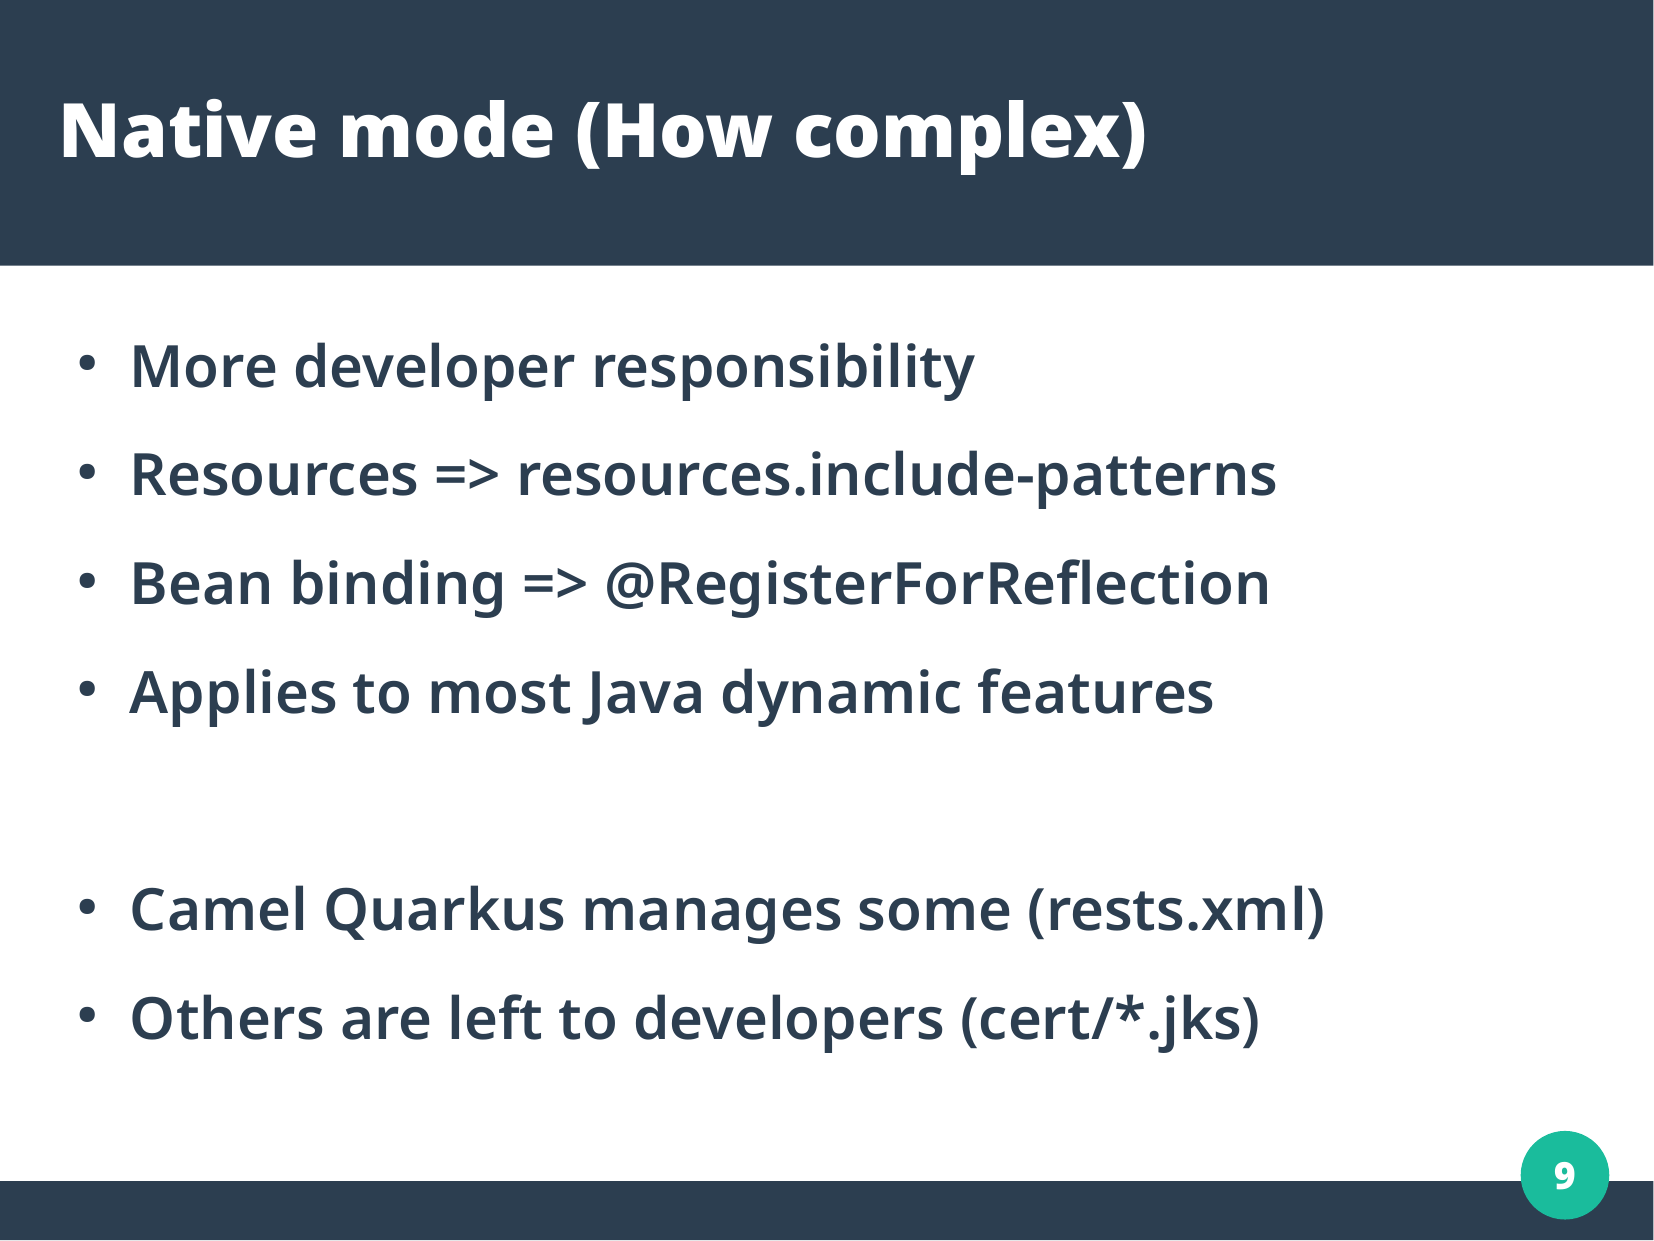

# Native mode (How complex)
More developer responsibility
Resources => resources.include-patterns
Bean binding => @RegisterForReflection
Applies to most Java dynamic features
Camel Quarkus manages some (rests.xml)
Others are left to developers (cert/*.jks)
9